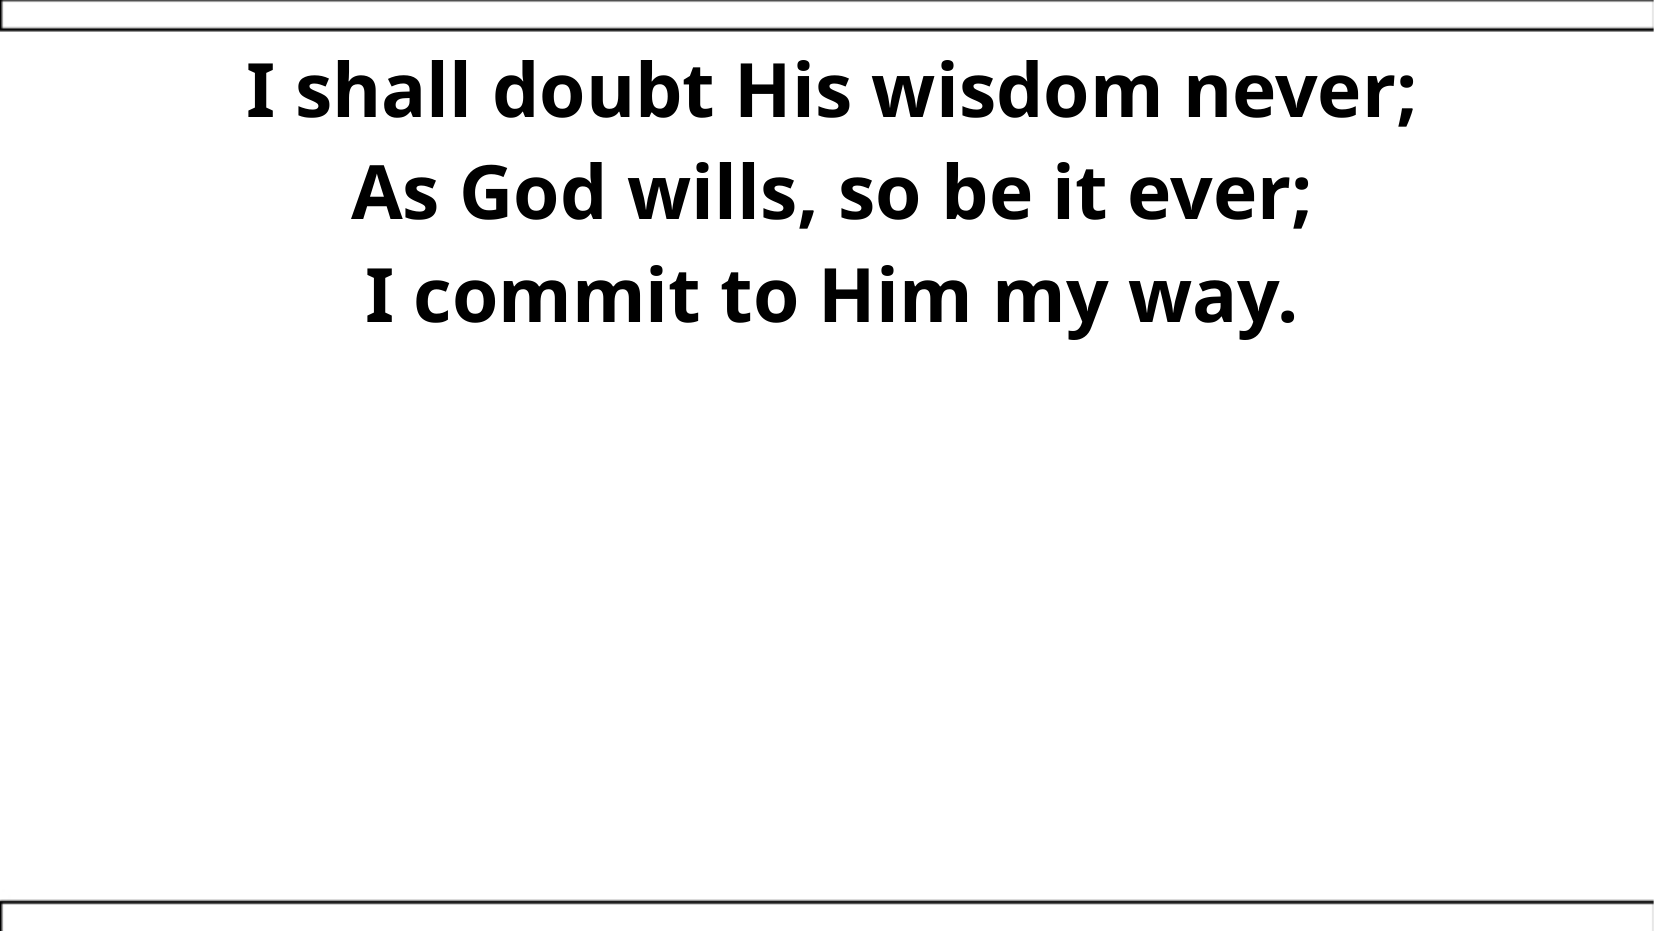

I shall doubt His wisdom never;
As God wills, so be it ever;
I commit to Him my way.